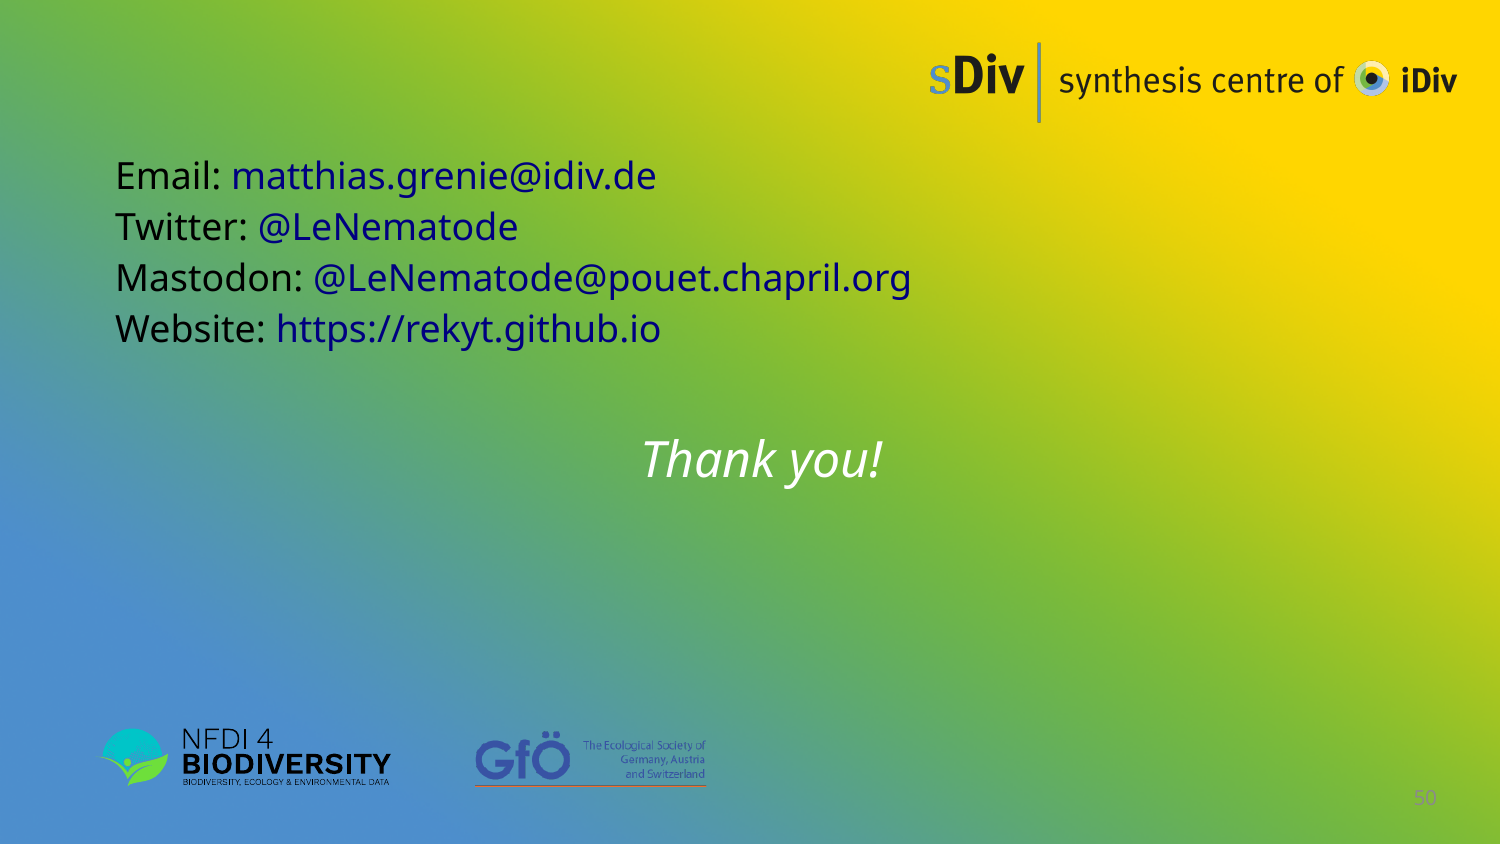

Email: matthias.grenie@idiv.de
Twitter: @LeNematode
Mastodon: @LeNematode@pouet.chapril.org
Website: https://rekyt.github.io
# Thank you!
50